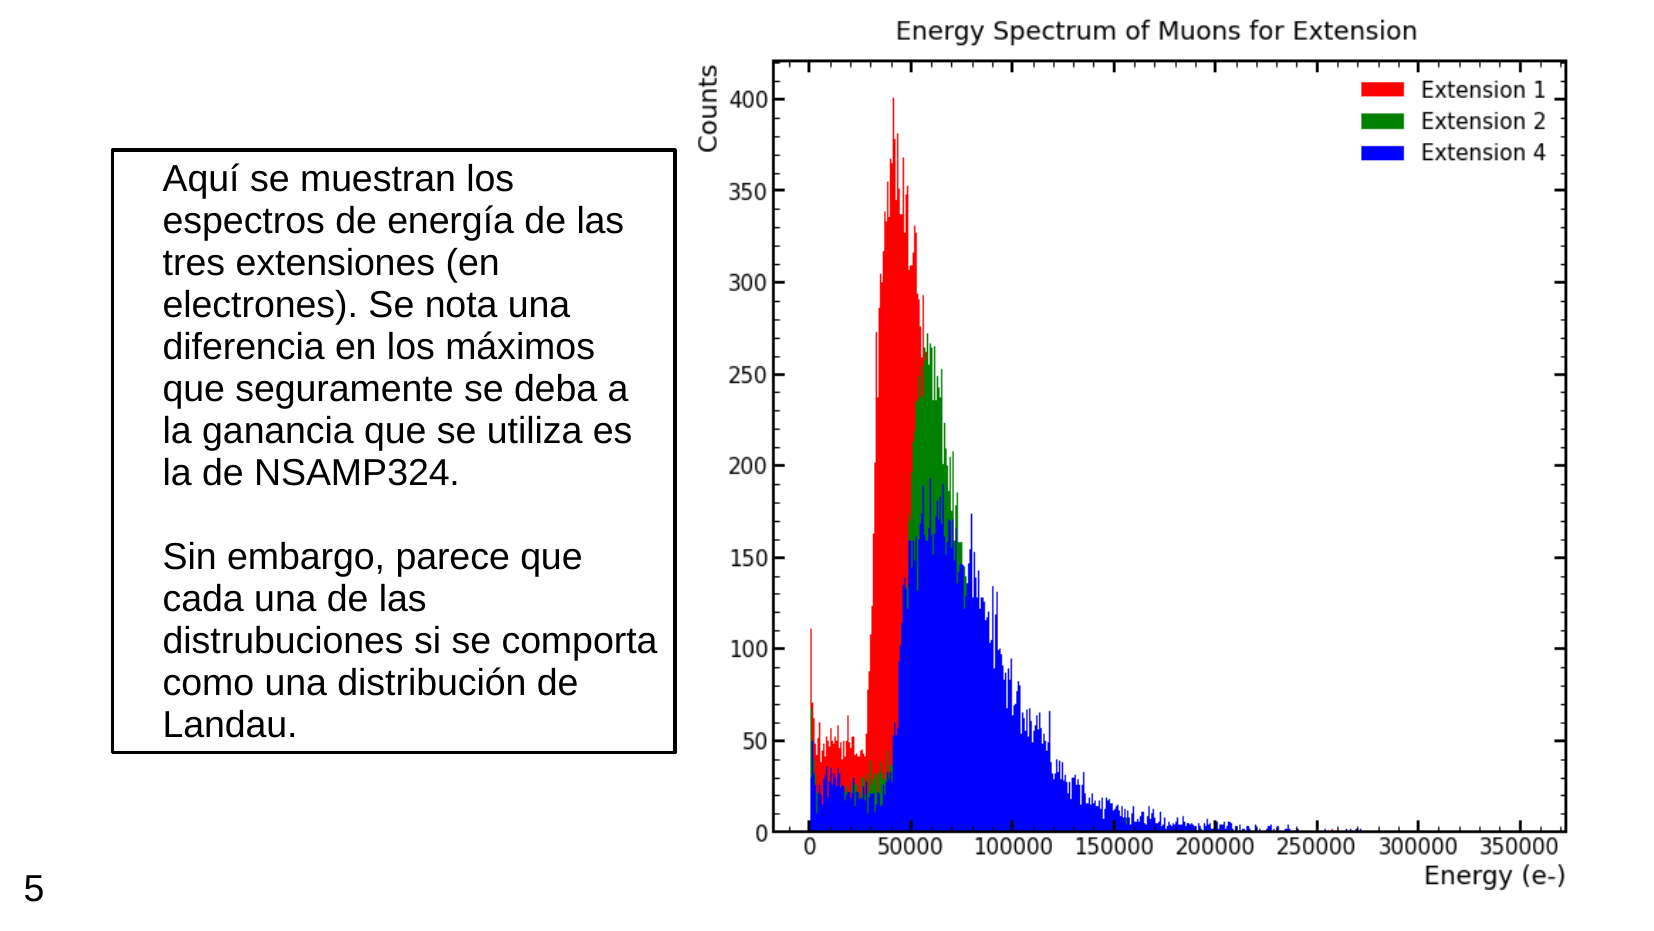

Aquí se muestran los espectros de energía de las tres extensiones (en electrones). Se nota una diferencia en los máximos que seguramente se deba a la ganancia que se utiliza es la de NSAMP324.
Sin embargo, parece que cada una de las distrubuciones si se comporta como una distribución de Landau.